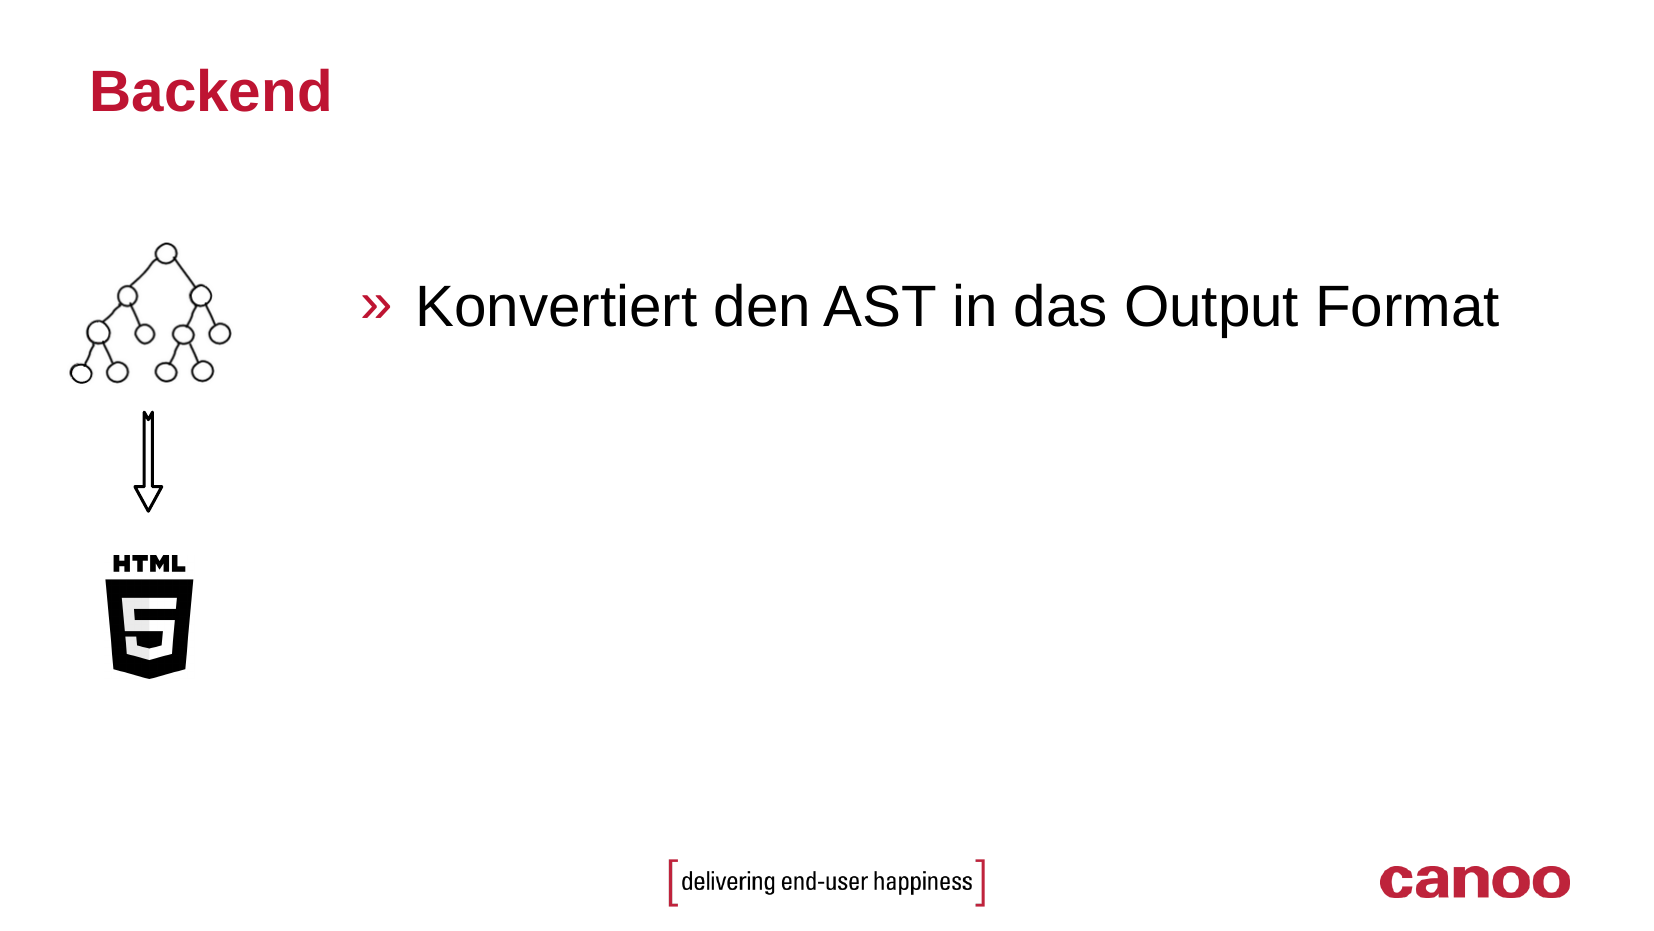

# Backend
Konvertiert den AST in das Output Format